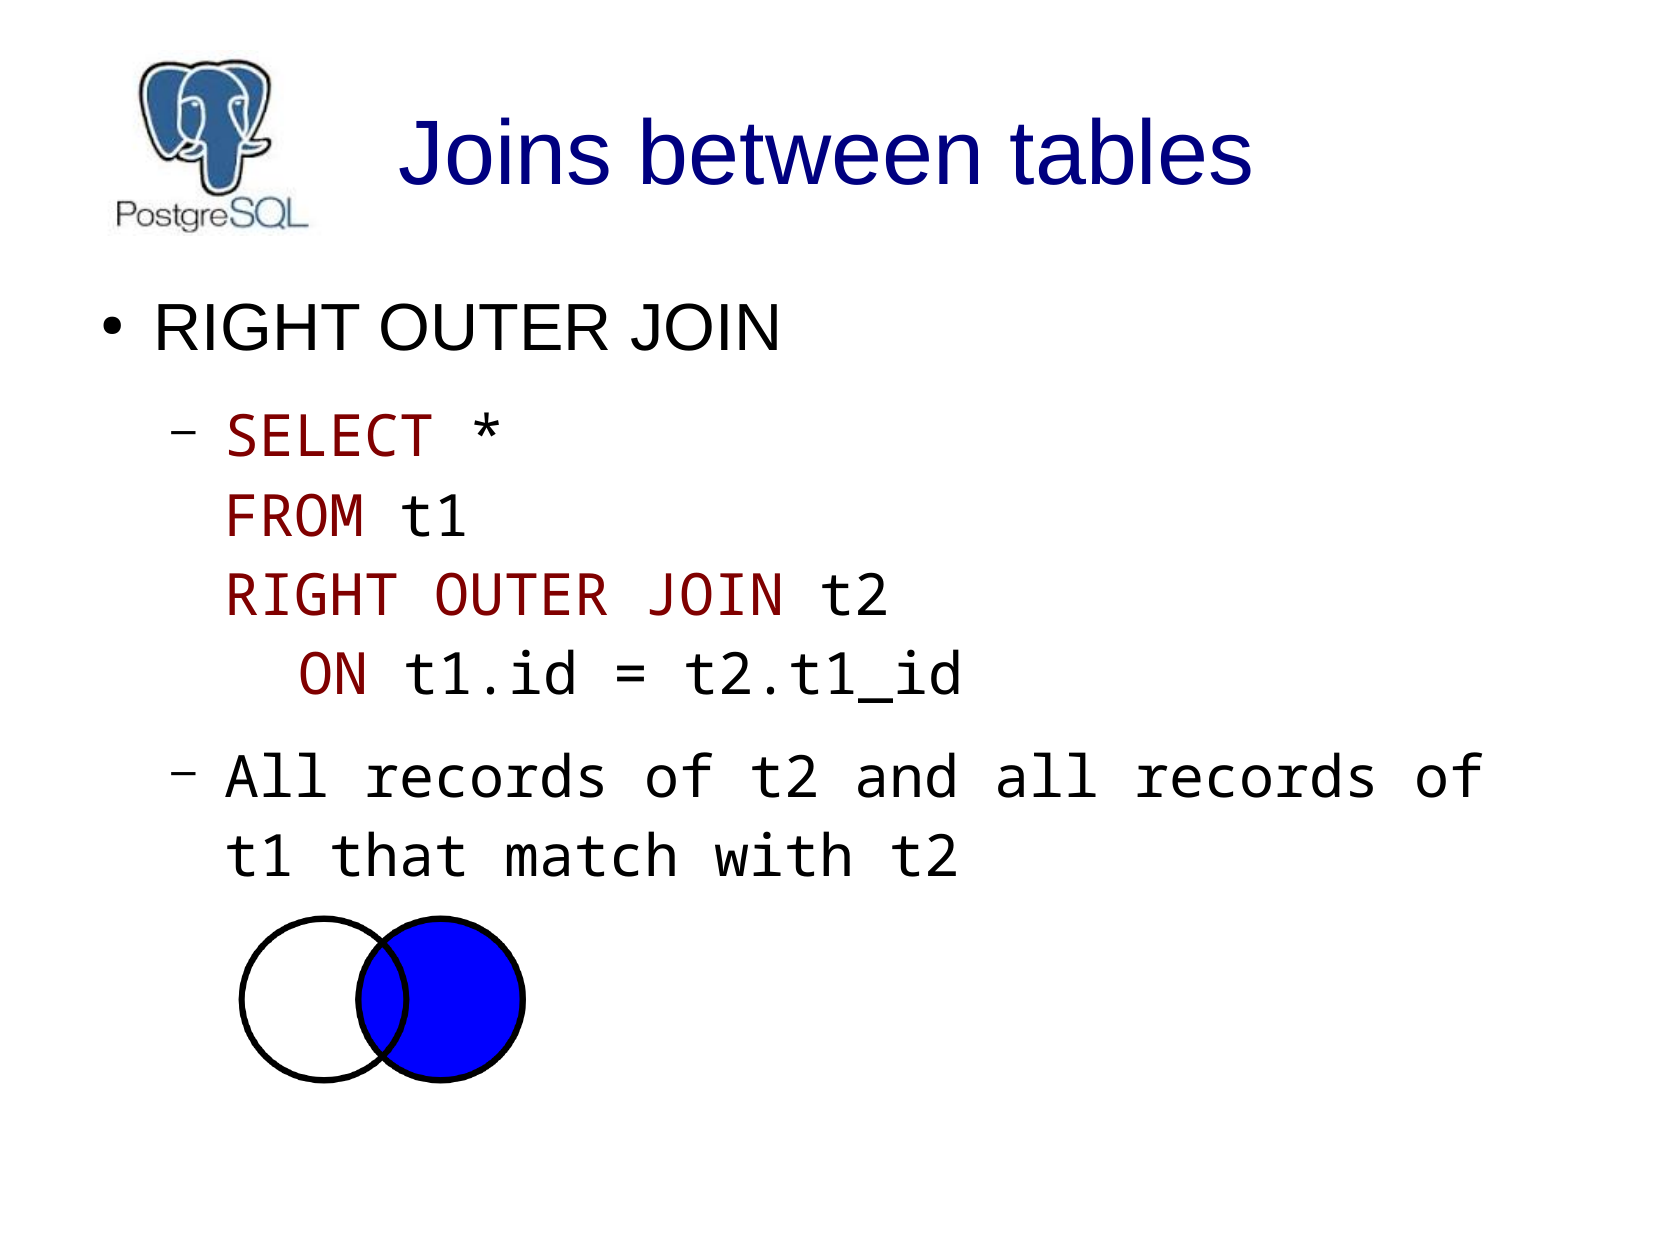

# Joins between tables
RIGHT OUTER JOIN
SELECT *
FROM t1
RIGHT OUTER JOIN t2
	ON t1.id = t2.t1_id
All records of t2 and all records of t1 that match with t2